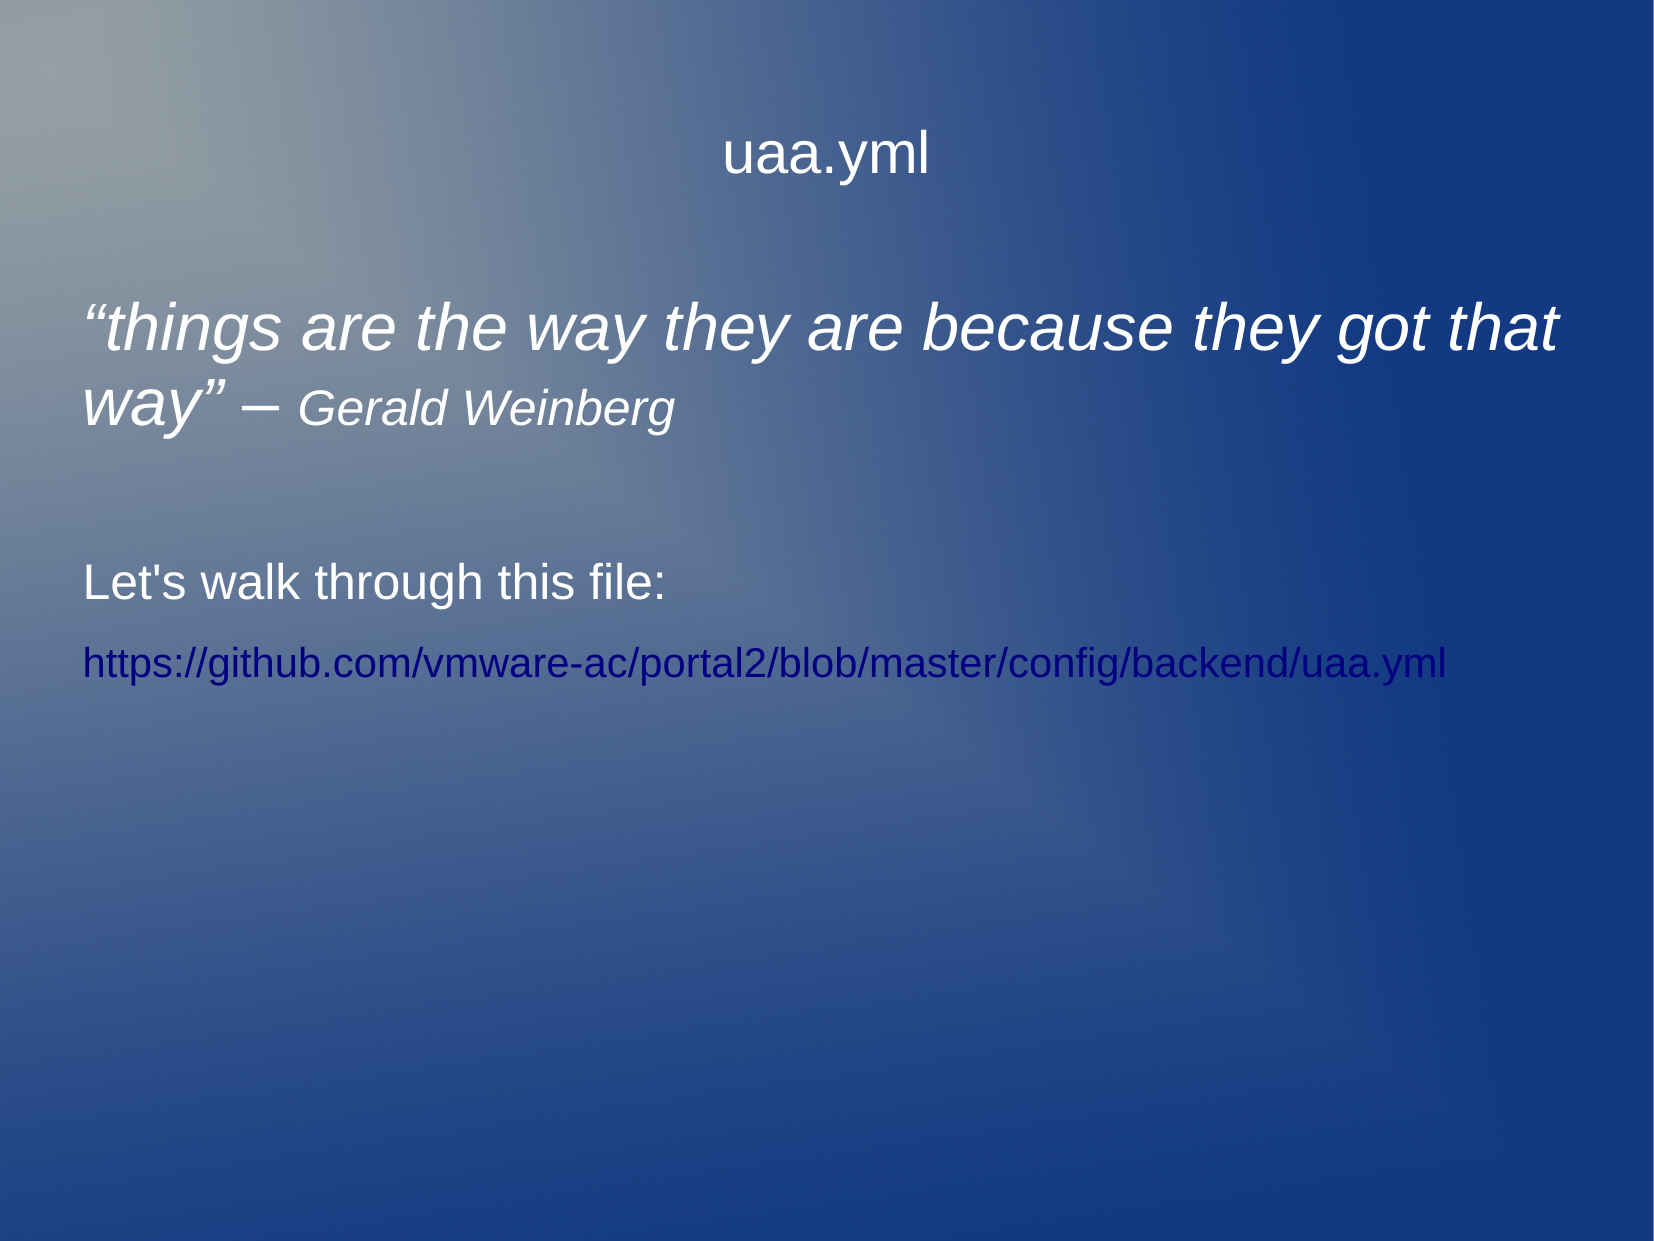

# uaa.yml
“things are the way they are because they got that way” – Gerald Weinberg
Let's walk through this file:
https://github.com/vmware-ac/portal2/blob/master/config/backend/uaa.yml